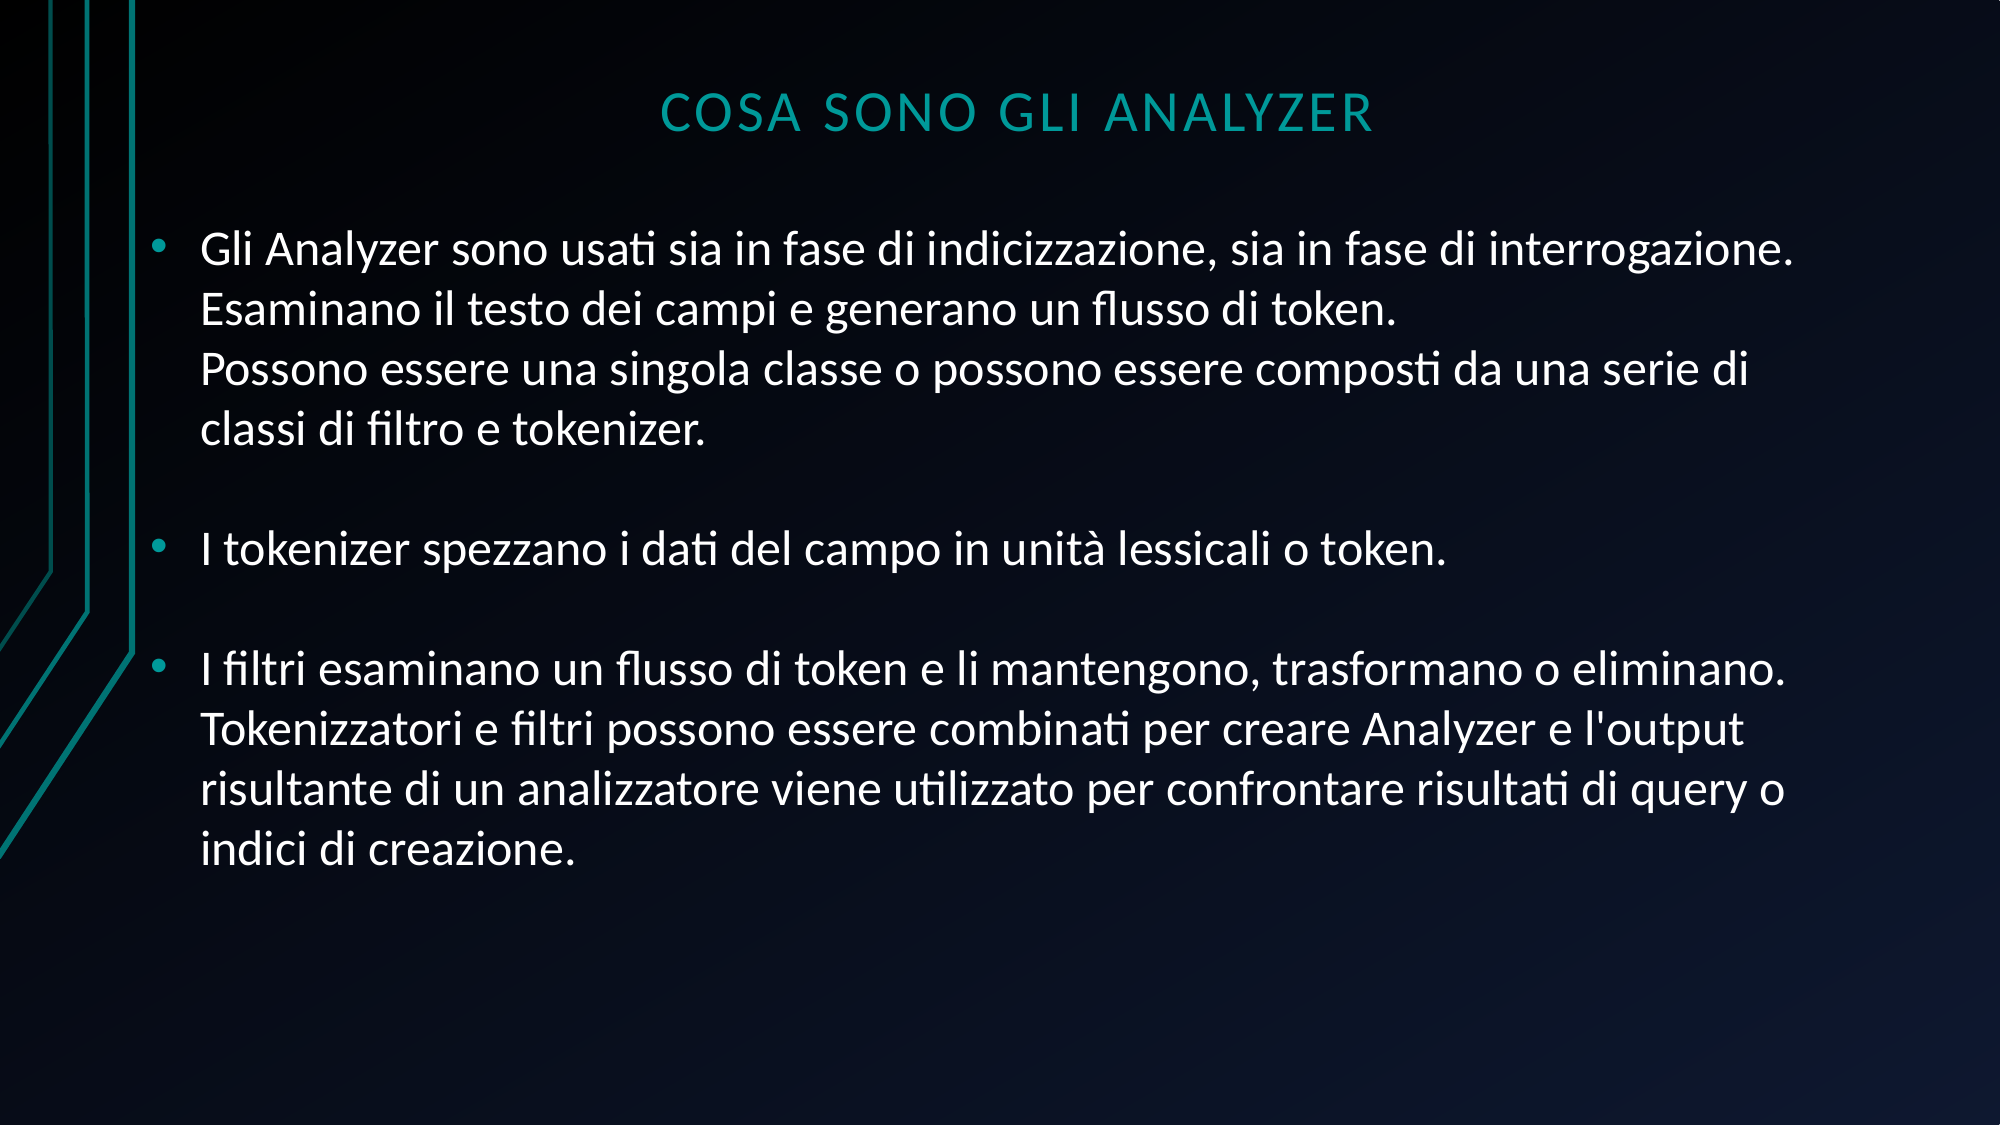

# Cosa sono gli analyzer
Gli Analyzer sono usati sia in fase di indicizzazione, sia in fase di interrogazione.
Esaminano il testo dei campi e generano un flusso di token.
Possono essere una singola classe o possono essere composti da una serie di classi di filtro e tokenizer.
I tokenizer spezzano i dati del campo in unità lessicali o token.
I filtri esaminano un flusso di token e li mantengono, trasformano o eliminano.
Tokenizzatori e filtri possono essere combinati per creare Analyzer e l'output risultante di un analizzatore viene utilizzato per confrontare risultati di query o indici di creazione.